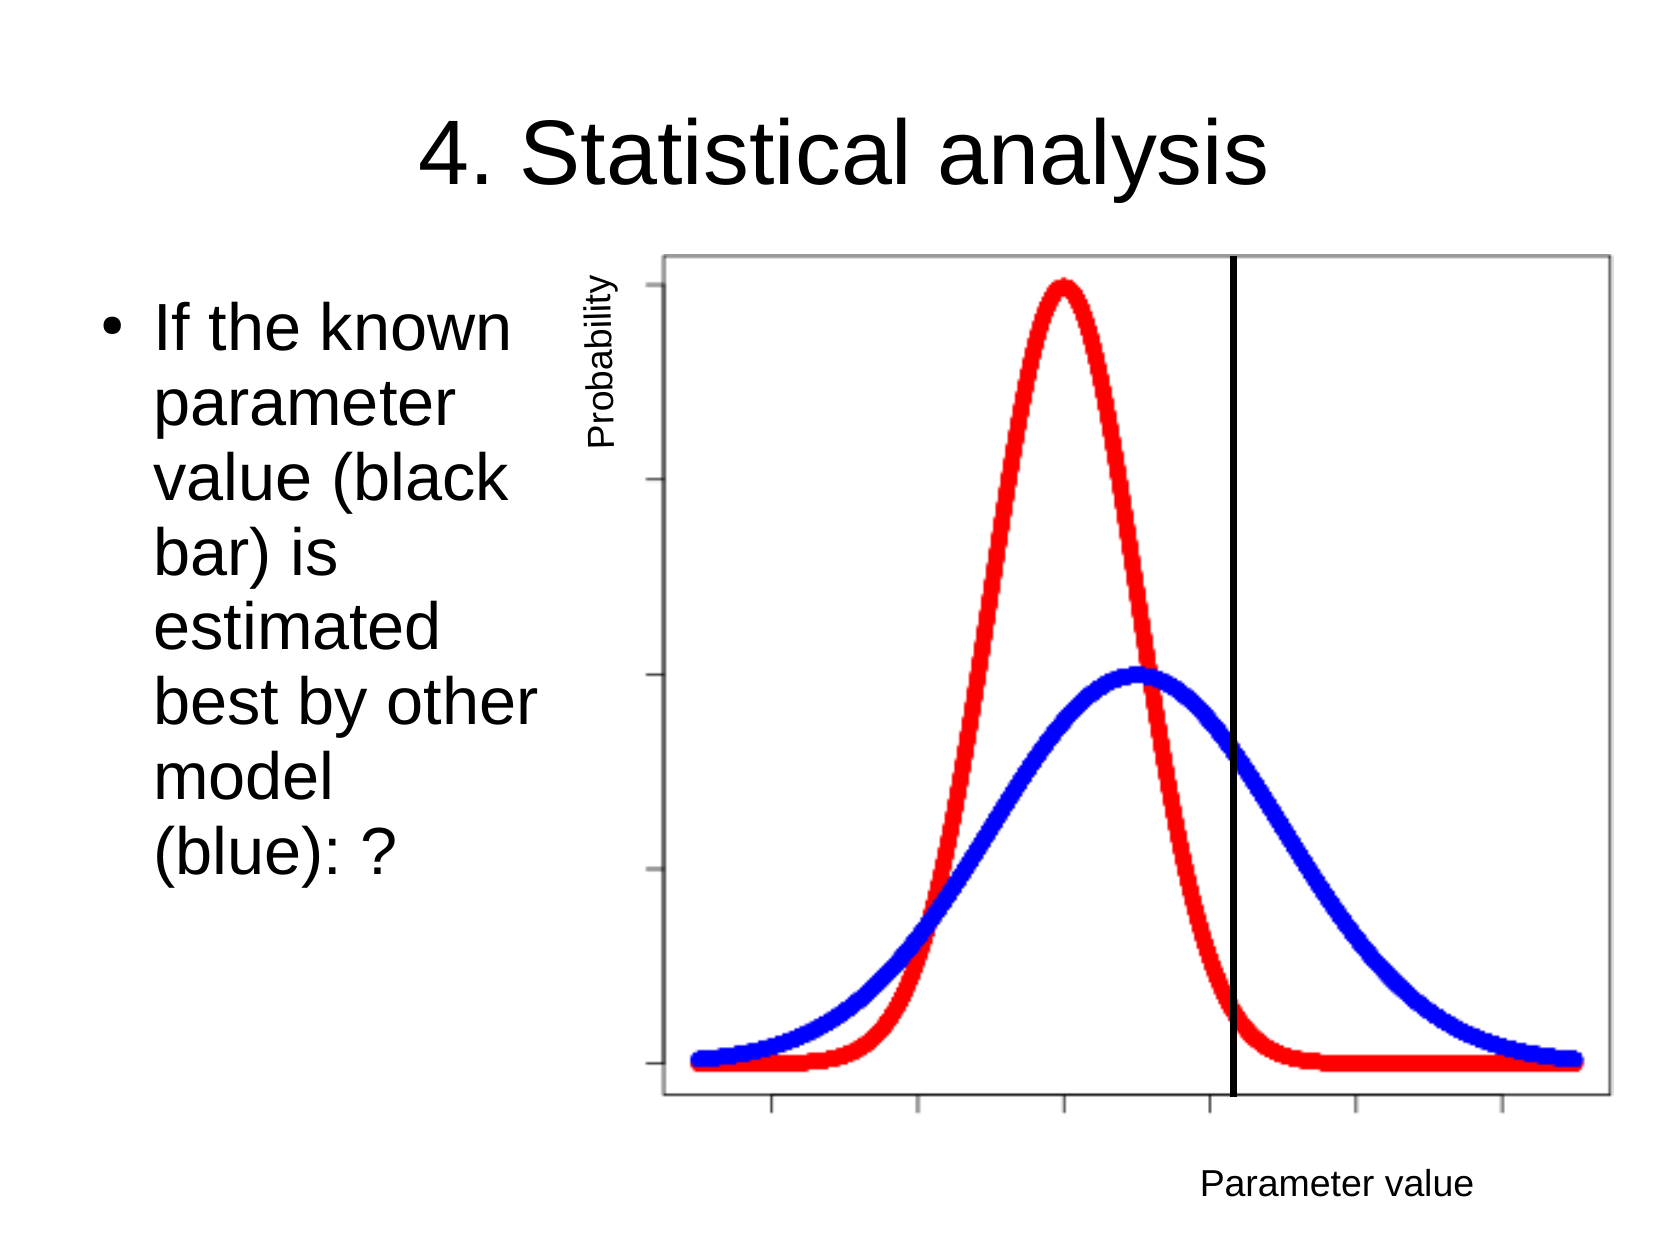

# 4. Statistical analysis
If the known parameter value (black bar) is estimated best by other model (blue): ?
Probability
Parameter value